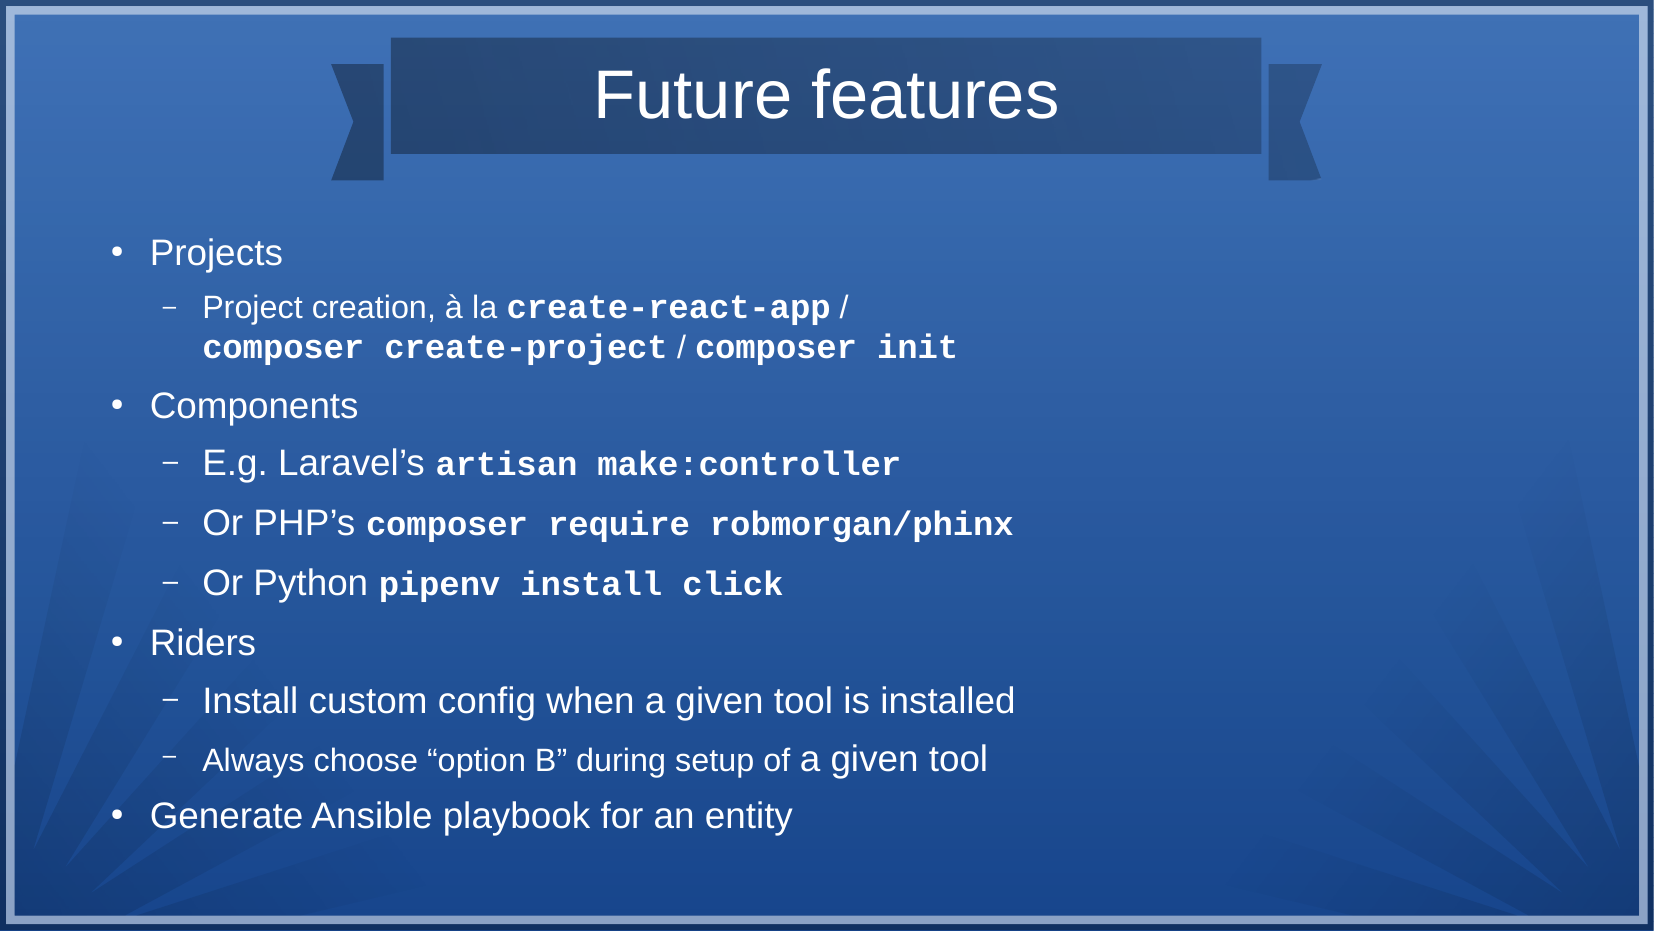

# Future features
Projects
Project creation, à la create-react-app /
composer create-project / composer init
Components
E.g. Laravel’s artisan make:controller
Or PHP’s composer require robmorgan/phinx
Or Python pipenv install click
Riders
Install custom config when a given tool is installed
Always choose “option B” during setup of a given tool
Generate Ansible playbook for an entity